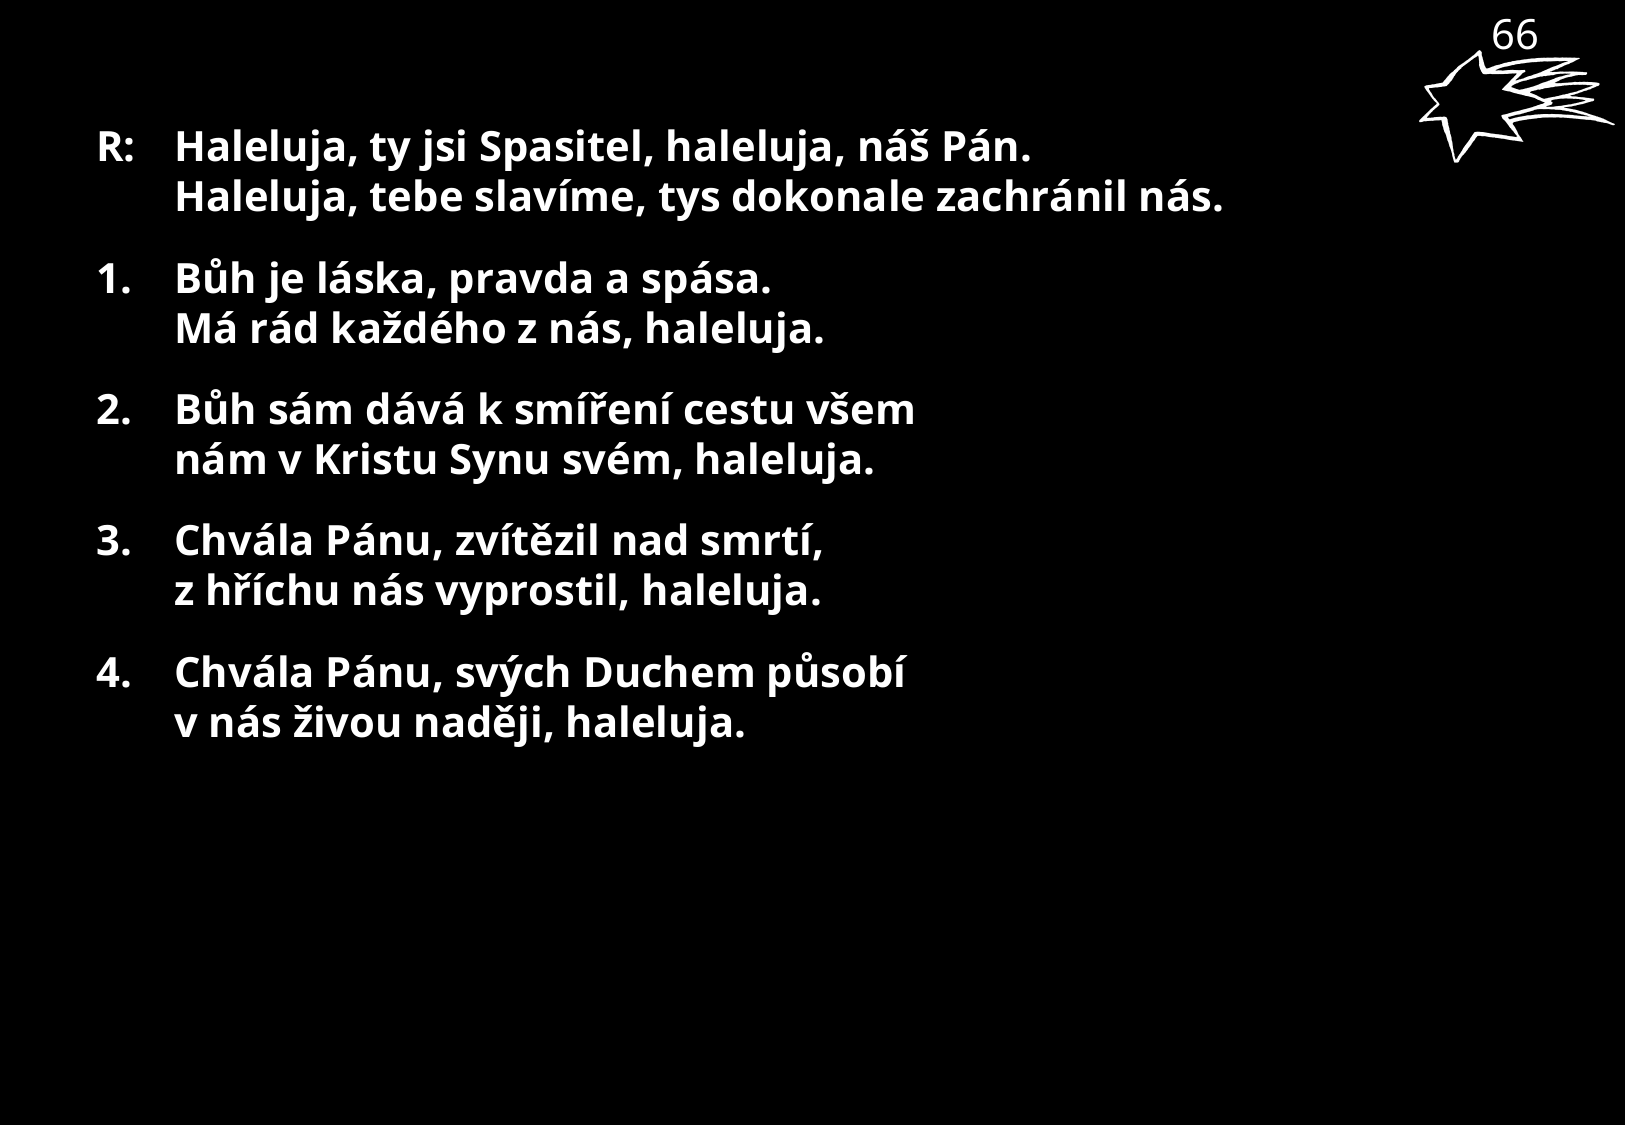

66
# R: 	Haleluja, ty jsi Spasitel, haleluja, náš Pán. Haleluja, tebe slavíme, tys dokonale zachránil nás.
Bůh je láska, pravda a spása.
Má rád každého z nás, haleluja.
Bůh sám dává k smíření cestu všem
nám v Kristu Synu svém, haleluja.
Chvála Pánu, zvítězil nad smrtí,
z hříchu nás vyprostil, haleluja.
Chvála Pánu, svých Duchem působí
v nás živou naději, haleluja.